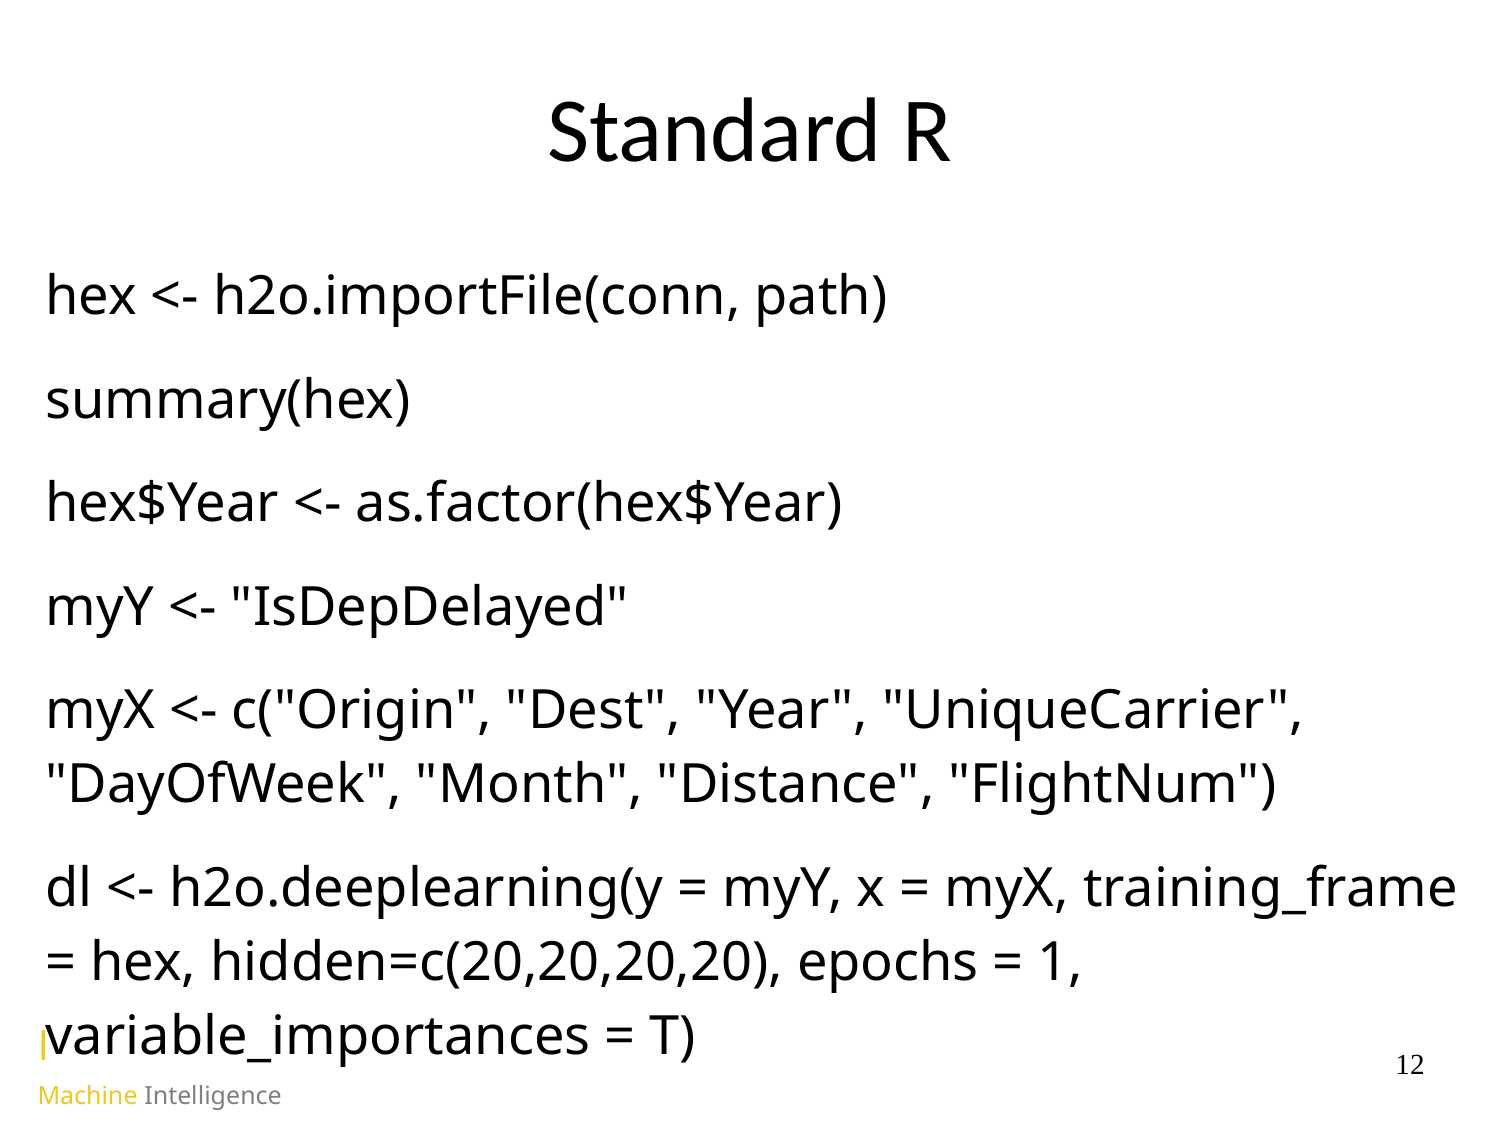

Standard R
# hex <- h2o.importFile(conn, path)
summary(hex)
hex$Year <- as.factor(hex$Year)
myY <- "IsDepDelayed"
myX <- c("Origin", "Dest", "Year", "UniqueCarrier", "DayOfWeek", "Month", "Distance", "FlightNum")
dl <- h2o.deeplearning(y = myY, x = myX, training_frame = hex, hidden=c(20,20,20,20), epochs = 1, variable_importances = T)
12